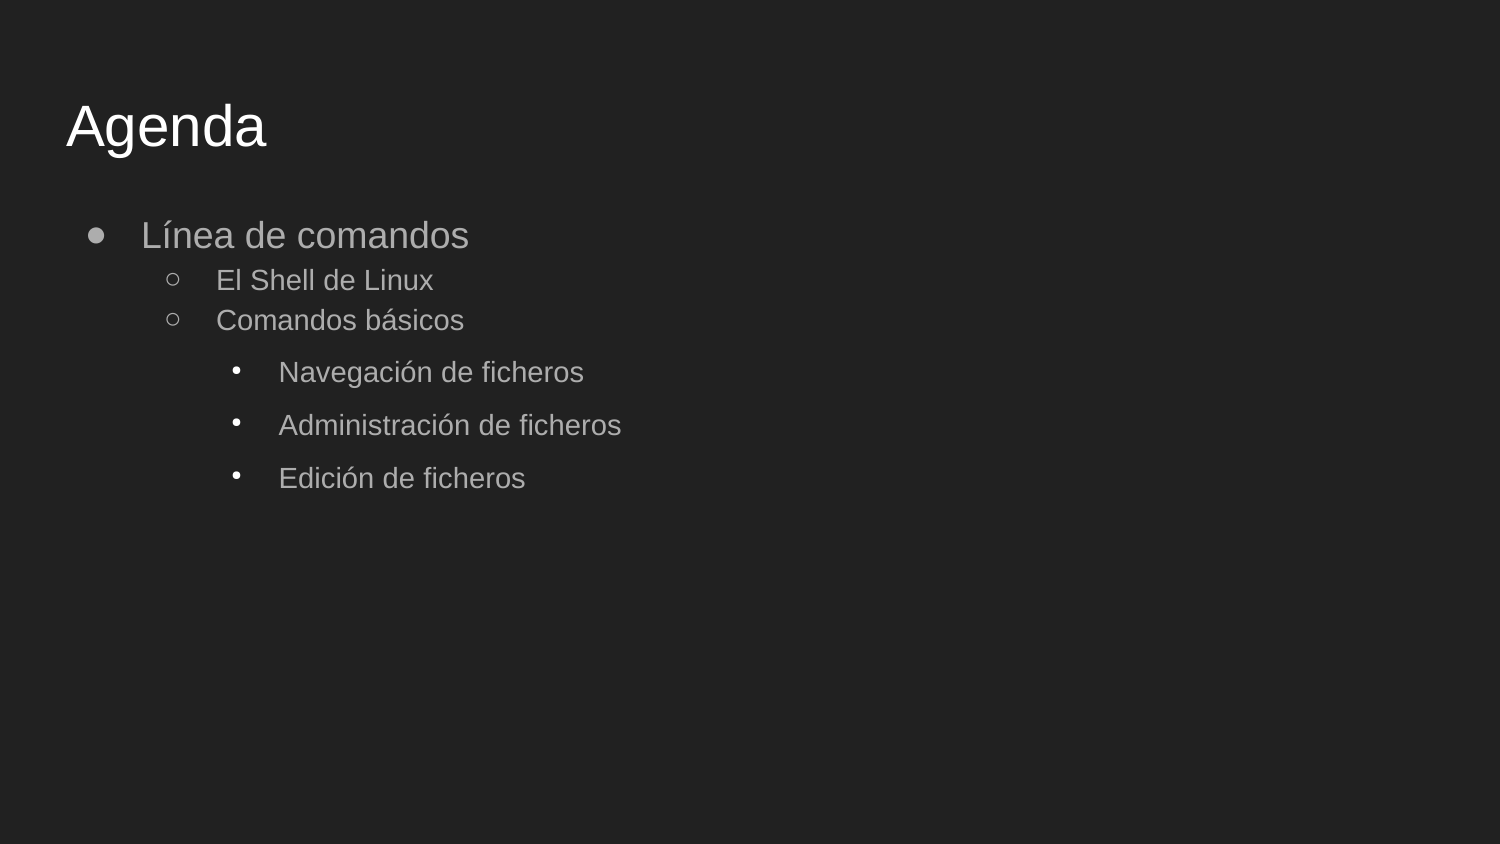

# Agenda
Línea de comandos
El Shell de Linux
Comandos básicos
Navegación de ficheros
Administración de ficheros
Edición de ficheros